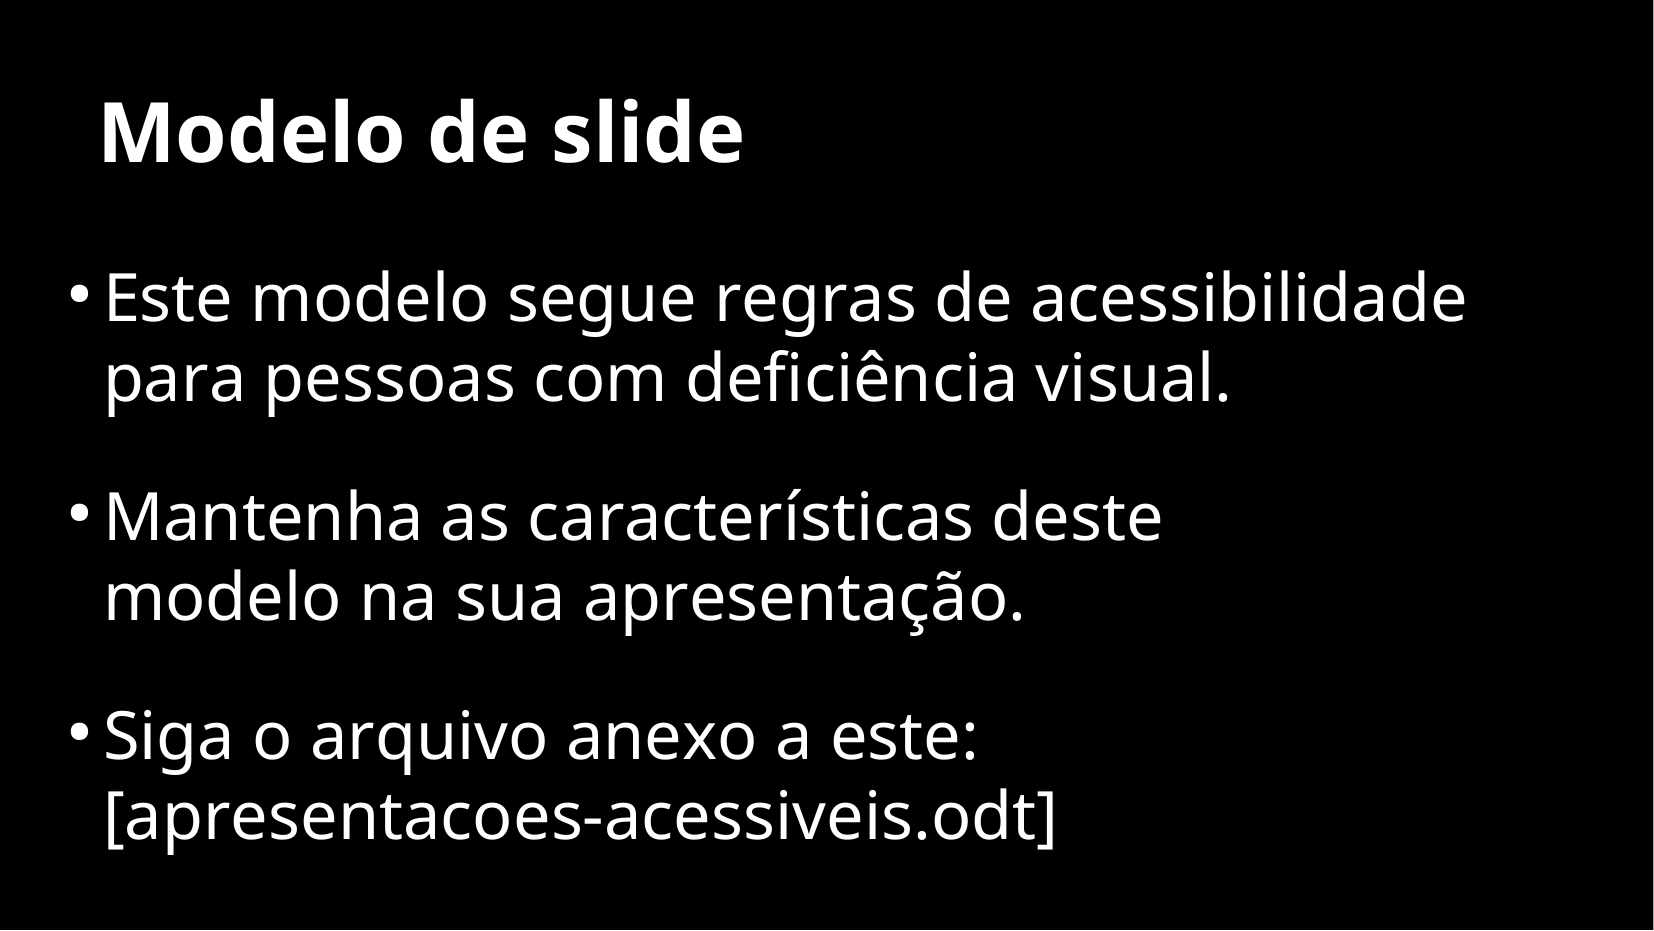

Modelo de slide
Este modelo segue regras de acessibilidade para pessoas com deficiência visual.
Mantenha as características deste
modelo na sua apresentação.
Siga o arquivo anexo a este:
[apresentacoes-acessiveis.odt]